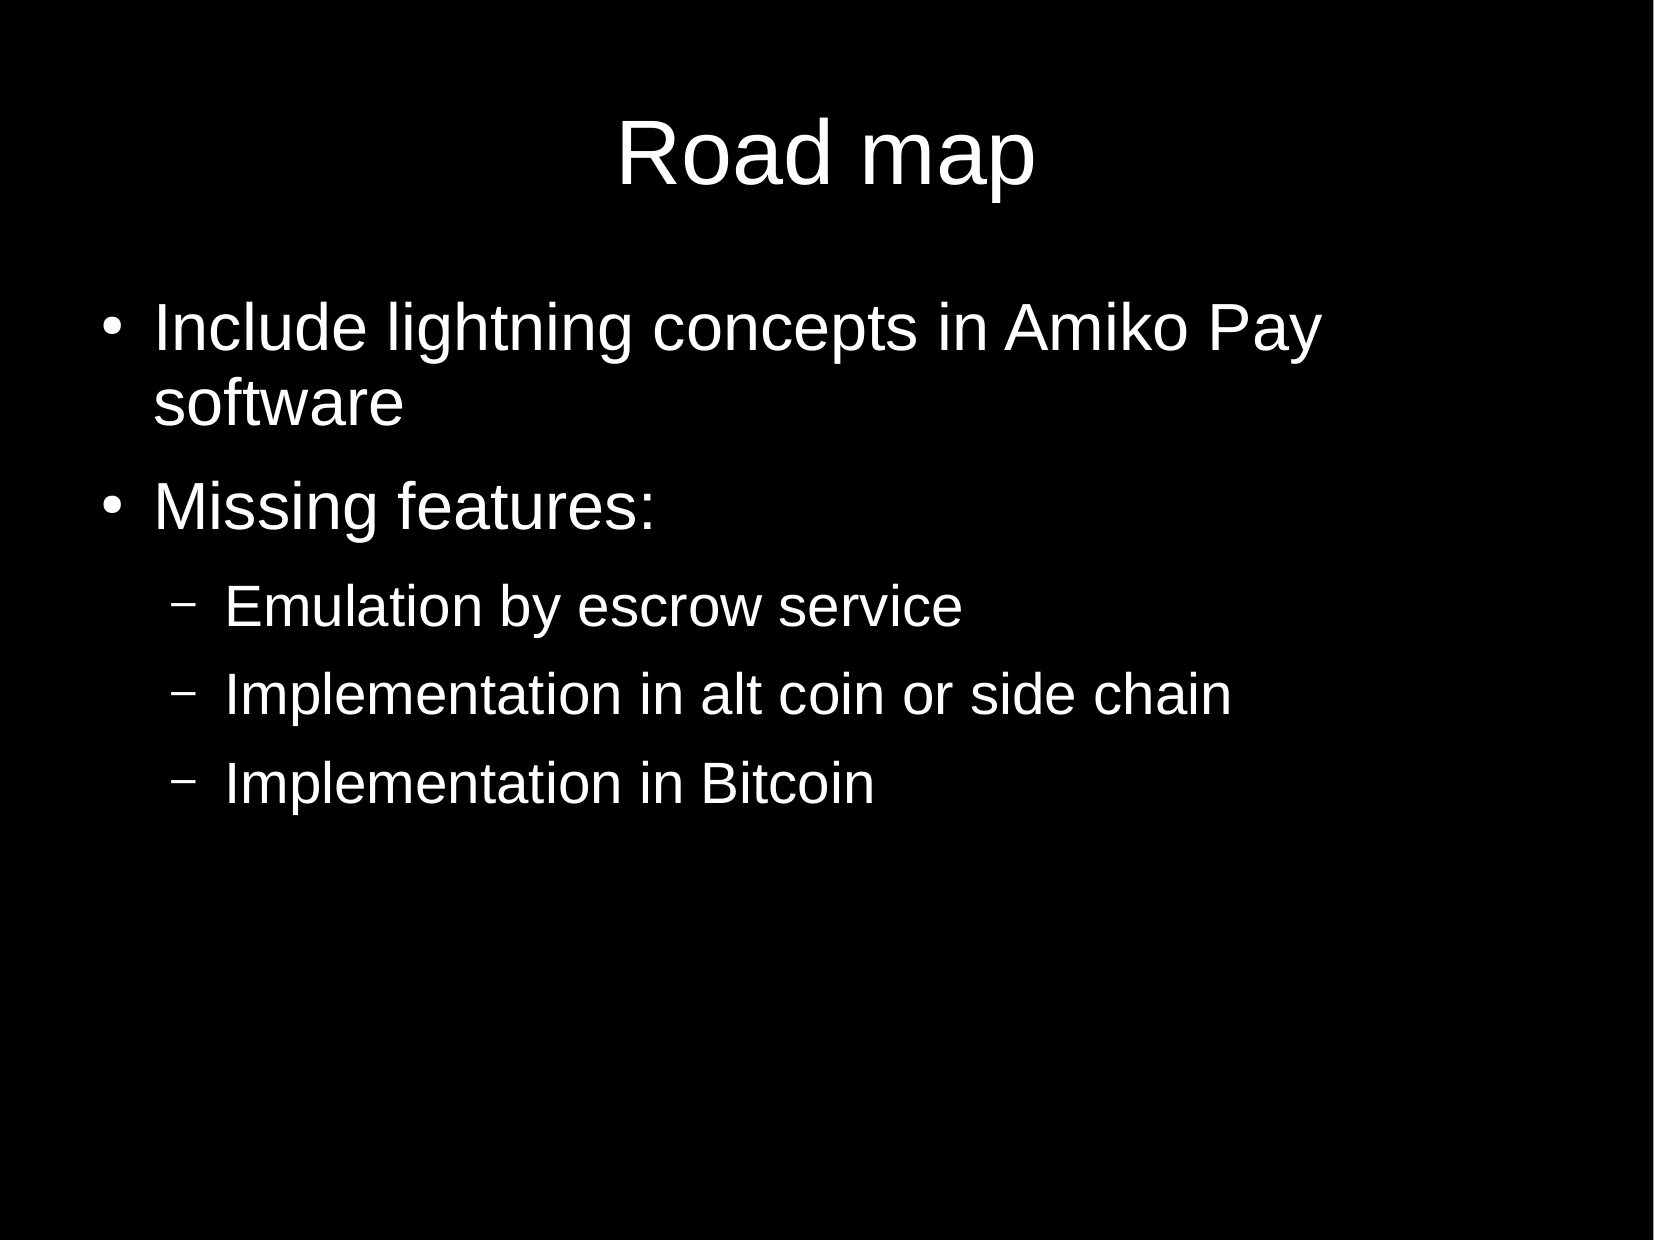

# Road map
Include lightning concepts in Amiko Pay software
Missing features:
Emulation by escrow service
Implementation in alt coin or side chain
Implementation in Bitcoin